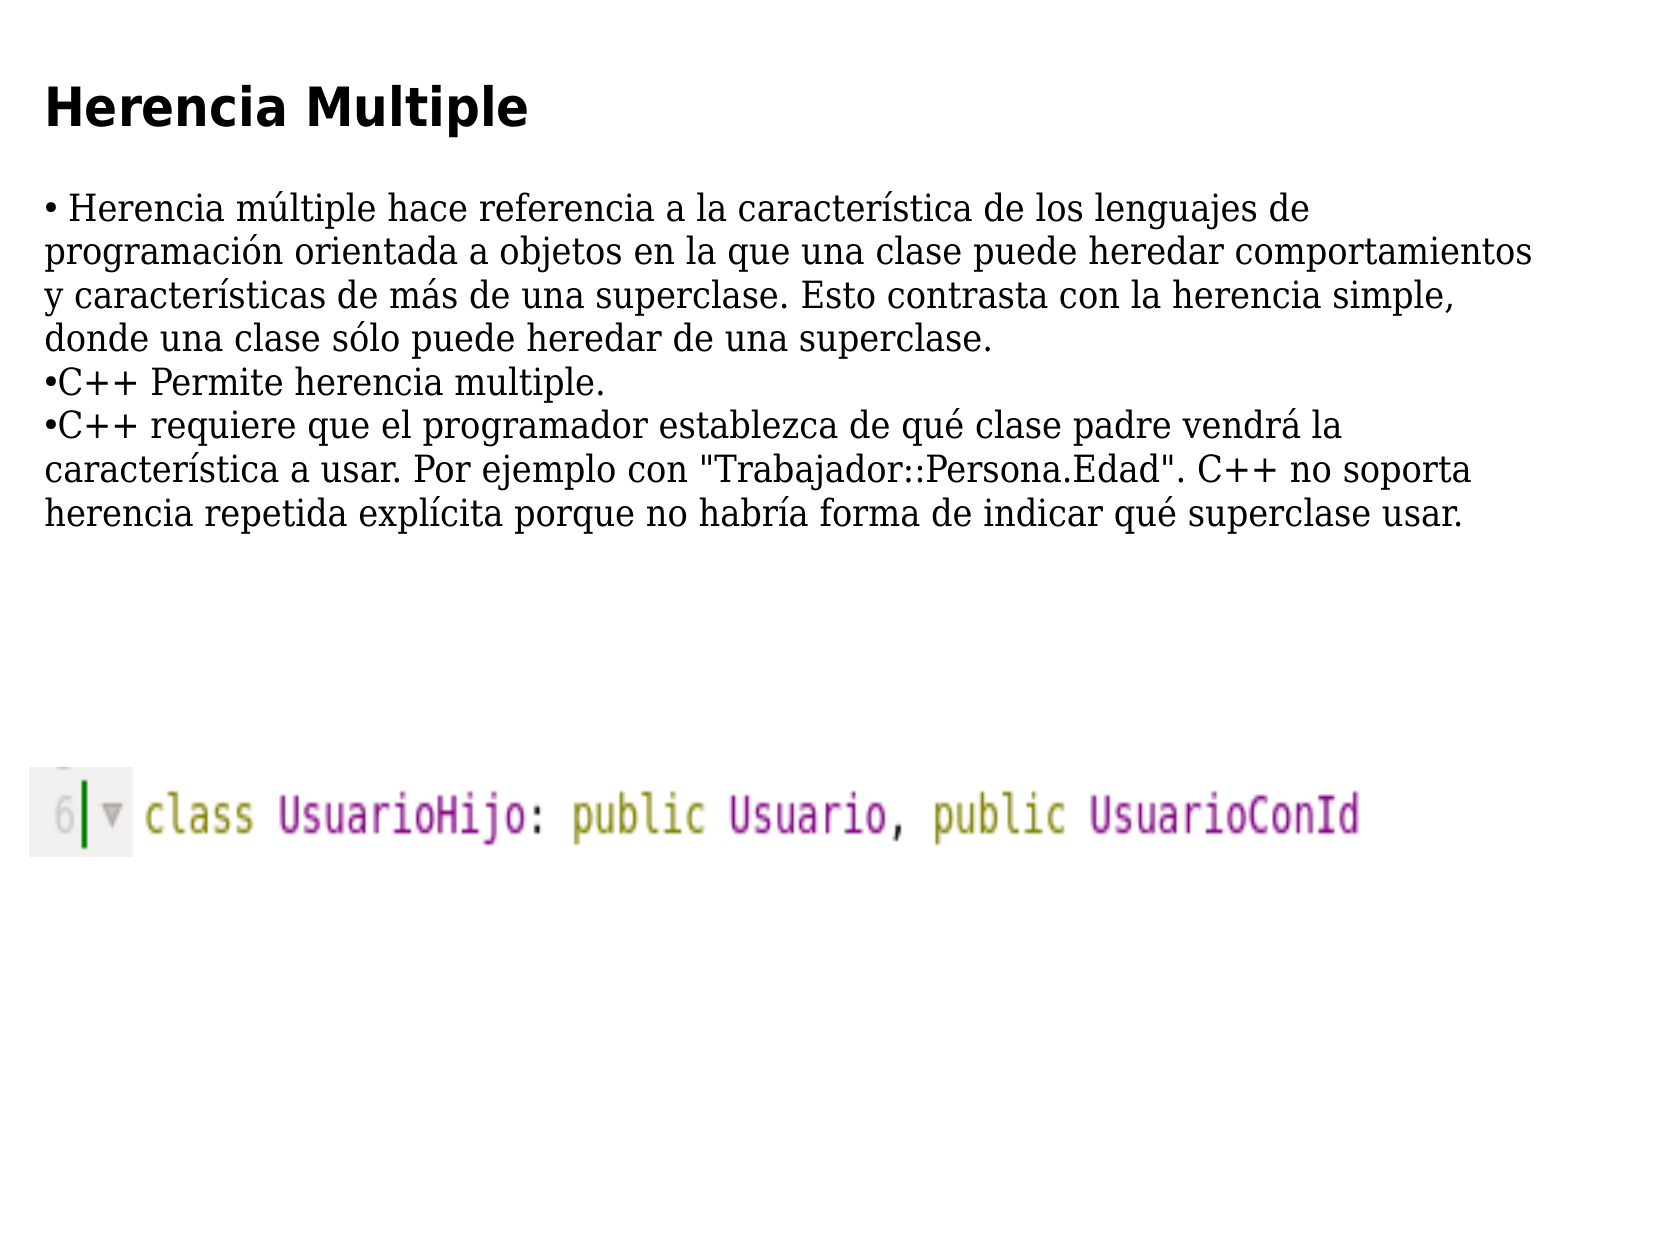

Herencia Multiple
 Herencia múltiple hace referencia a la característica de los lenguajes de programación orientada a objetos en la que una clase puede heredar comportamientos y características de más de una superclase. Esto contrasta con la herencia simple, donde una clase sólo puede heredar de una superclase.
C++ Permite herencia multiple.
C++ requiere que el programador establezca de qué clase padre vendrá la característica a usar. Por ejemplo con "Trabajador::Persona.Edad". C++ no soporta herencia repetida explícita porque no habría forma de indicar qué superclase usar.